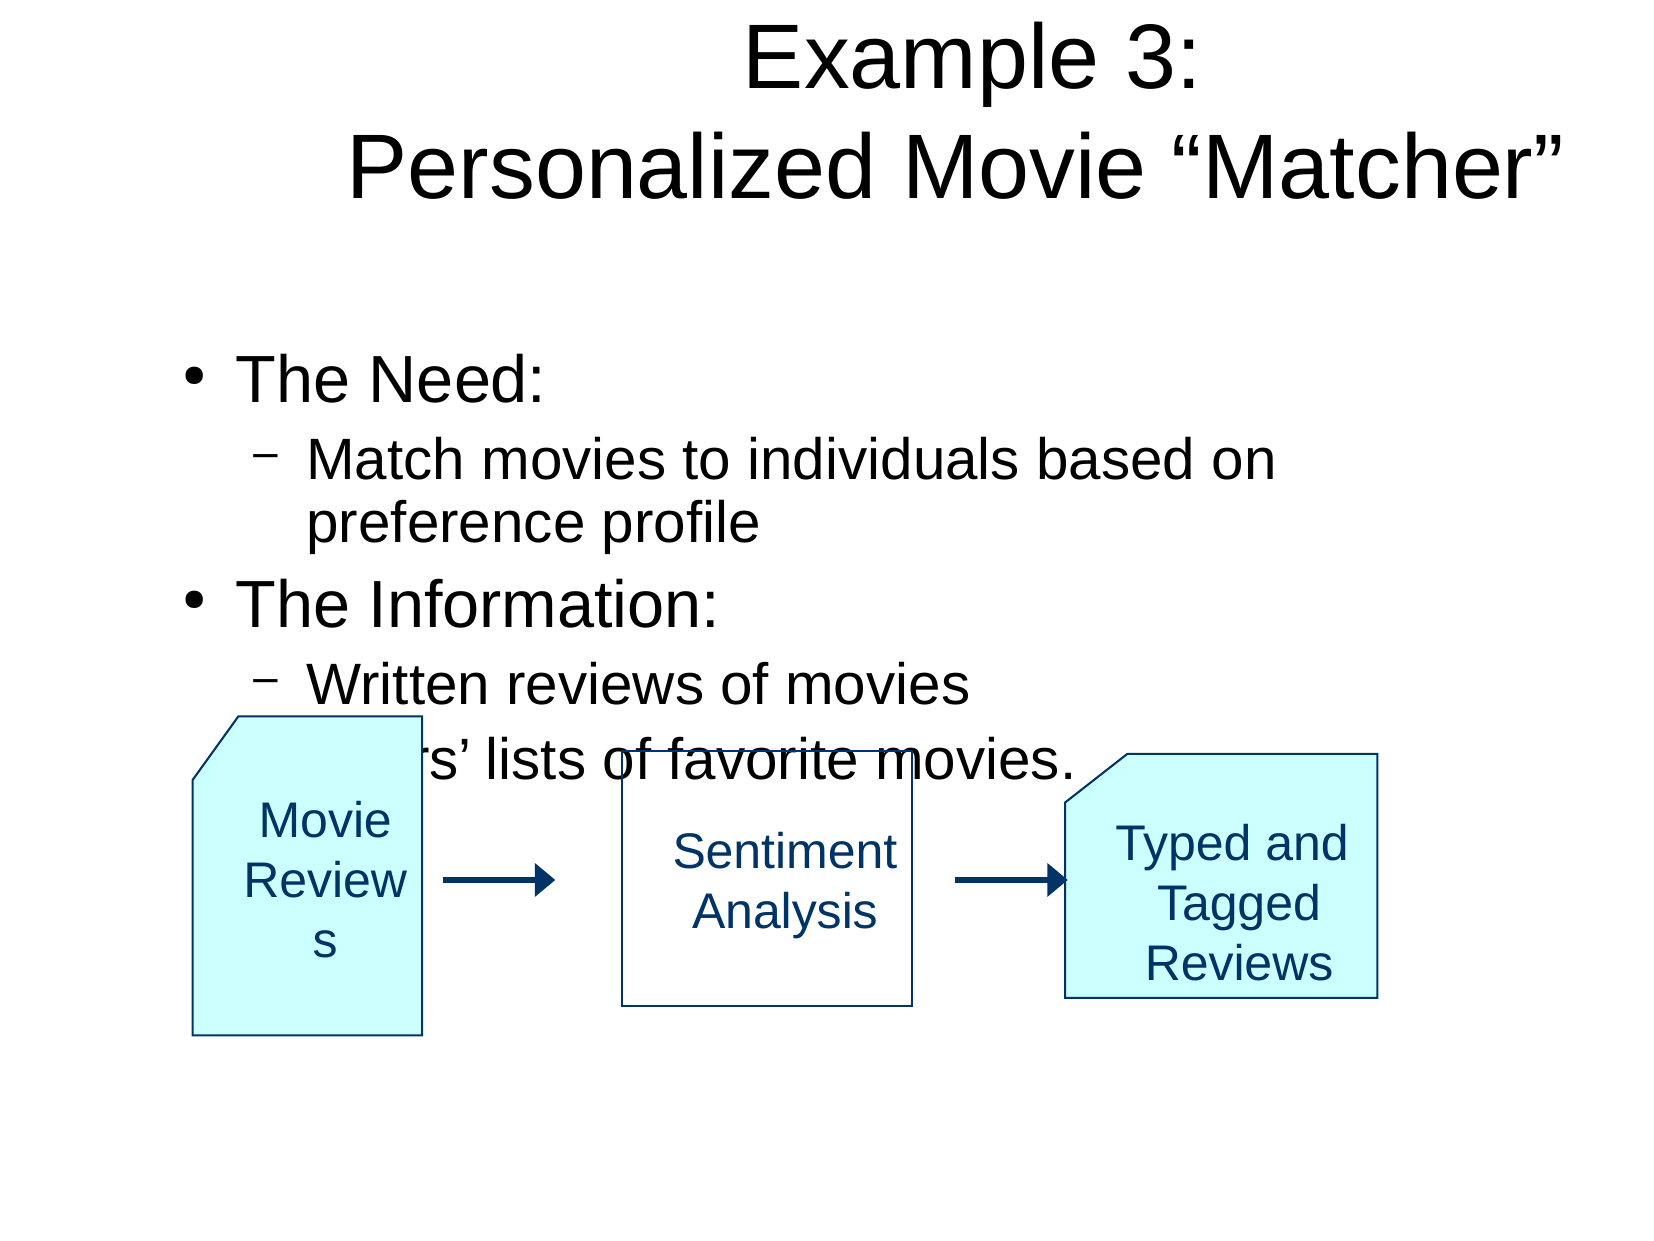

# Example 3: Personalized Movie “Matcher”
The Need:
Match movies to individuals based on preference profile
The Information:
Written reviews of movies
Users’ lists of favorite movies.
Movie
Reviews
Sentiment
Analysis
Typed and
Tagged
Reviews